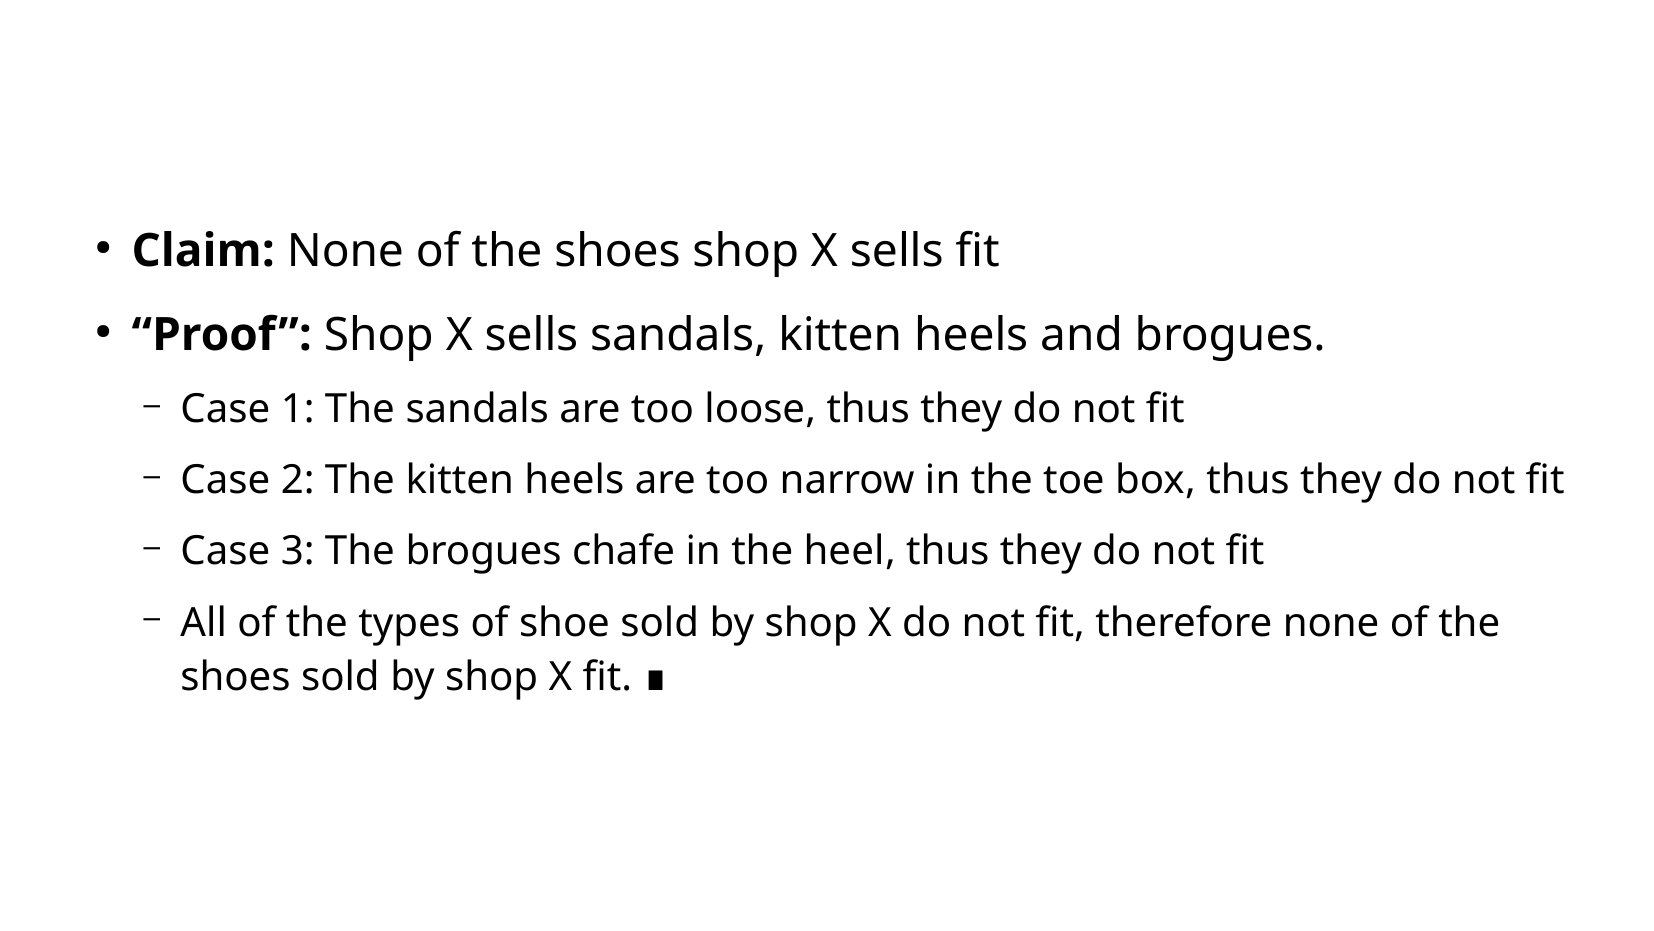

#
Claim: None of the shoes shop X sells fit
“Proof”: Shop X sells sandals, kitten heels and brogues.
Case 1: The sandals are too loose, thus they do not fit
Case 2: The kitten heels are too narrow in the toe box, thus they do not fit
Case 3: The brogues chafe in the heel, thus they do not fit
All of the types of shoe sold by shop X do not fit, therefore none of the shoes sold by shop X fit. ∎